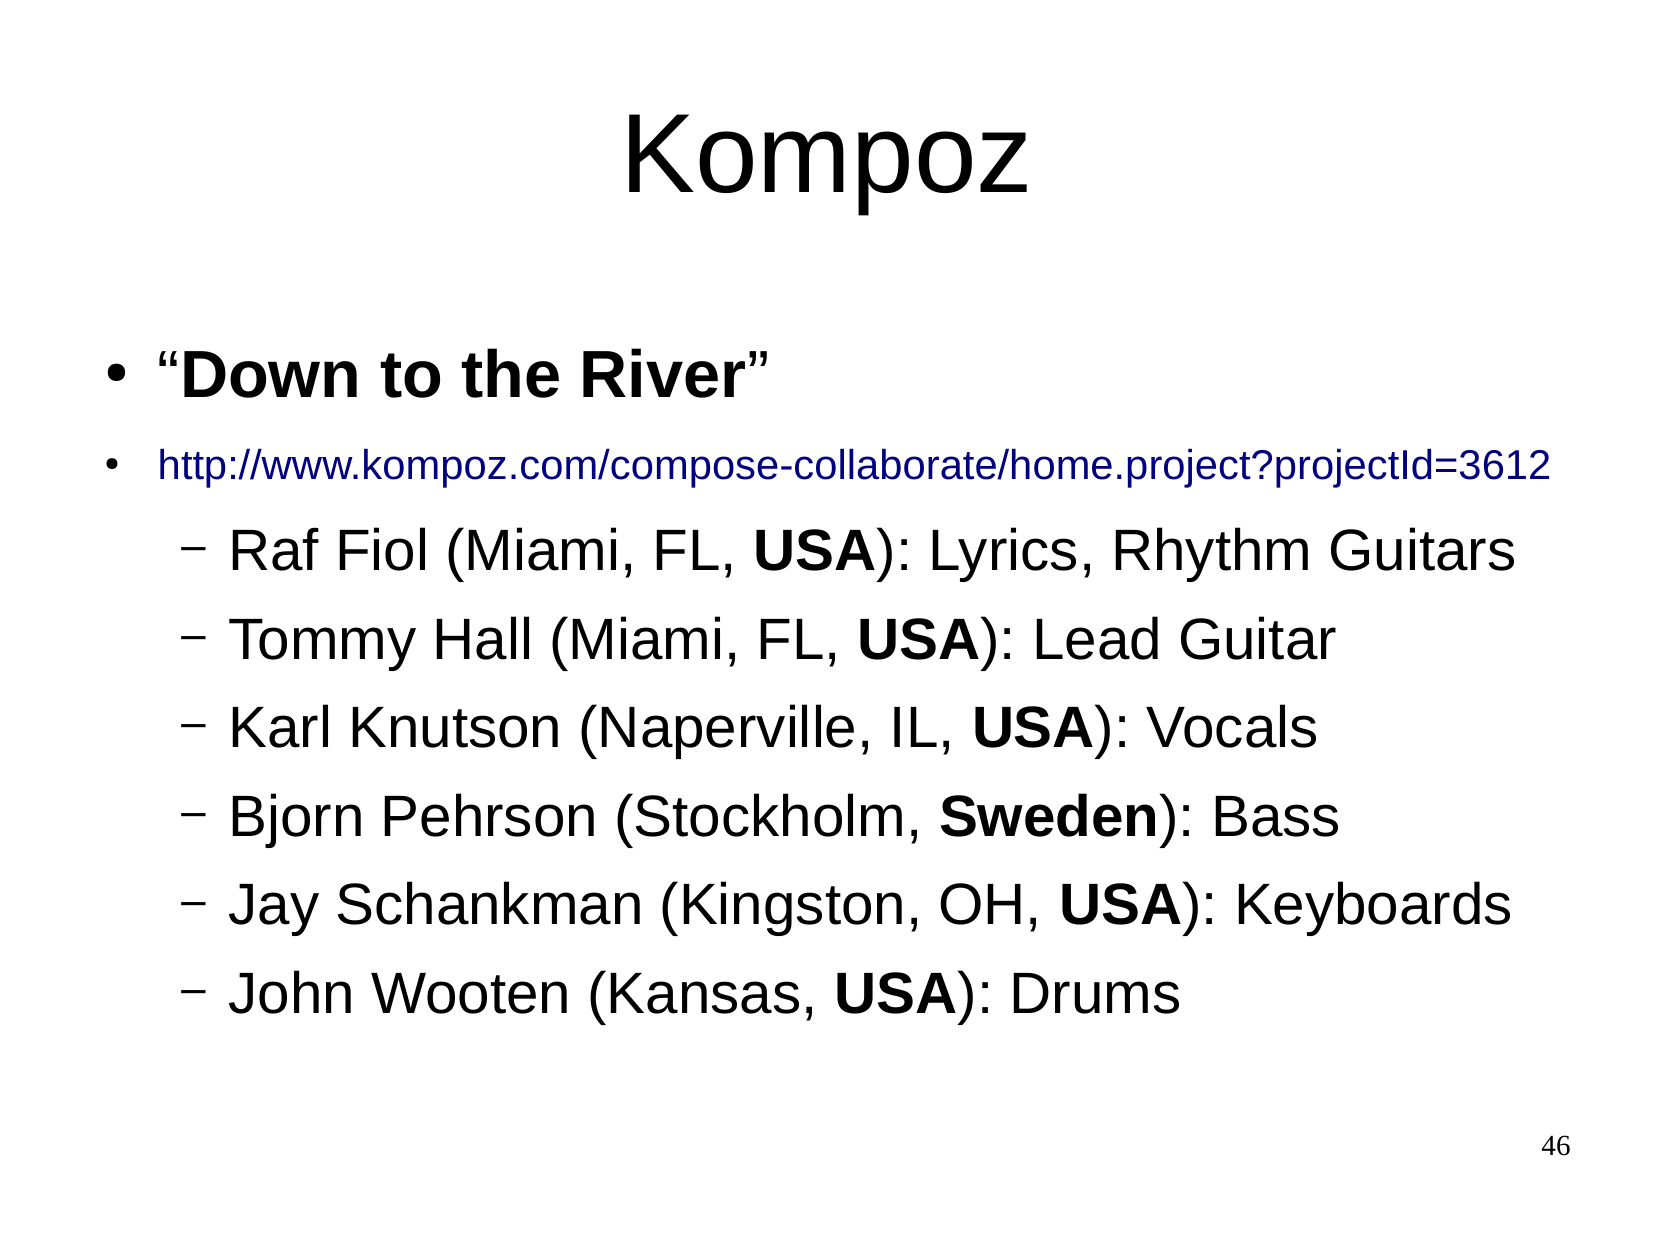

# Kompoz
“Down to the River”
http://www.kompoz.com/compose-collaborate/home.project?projectId=3612
Raf Fiol (Miami, FL, USA): Lyrics, Rhythm Guitars
Tommy Hall (Miami, FL, USA): Lead Guitar
Karl Knutson (Naperville, IL, USA): Vocals
Bjorn Pehrson (Stockholm, Sweden): Bass
Jay Schankman (Kingston, OH, USA): Keyboards
John Wooten (Kansas, USA): Drums
46